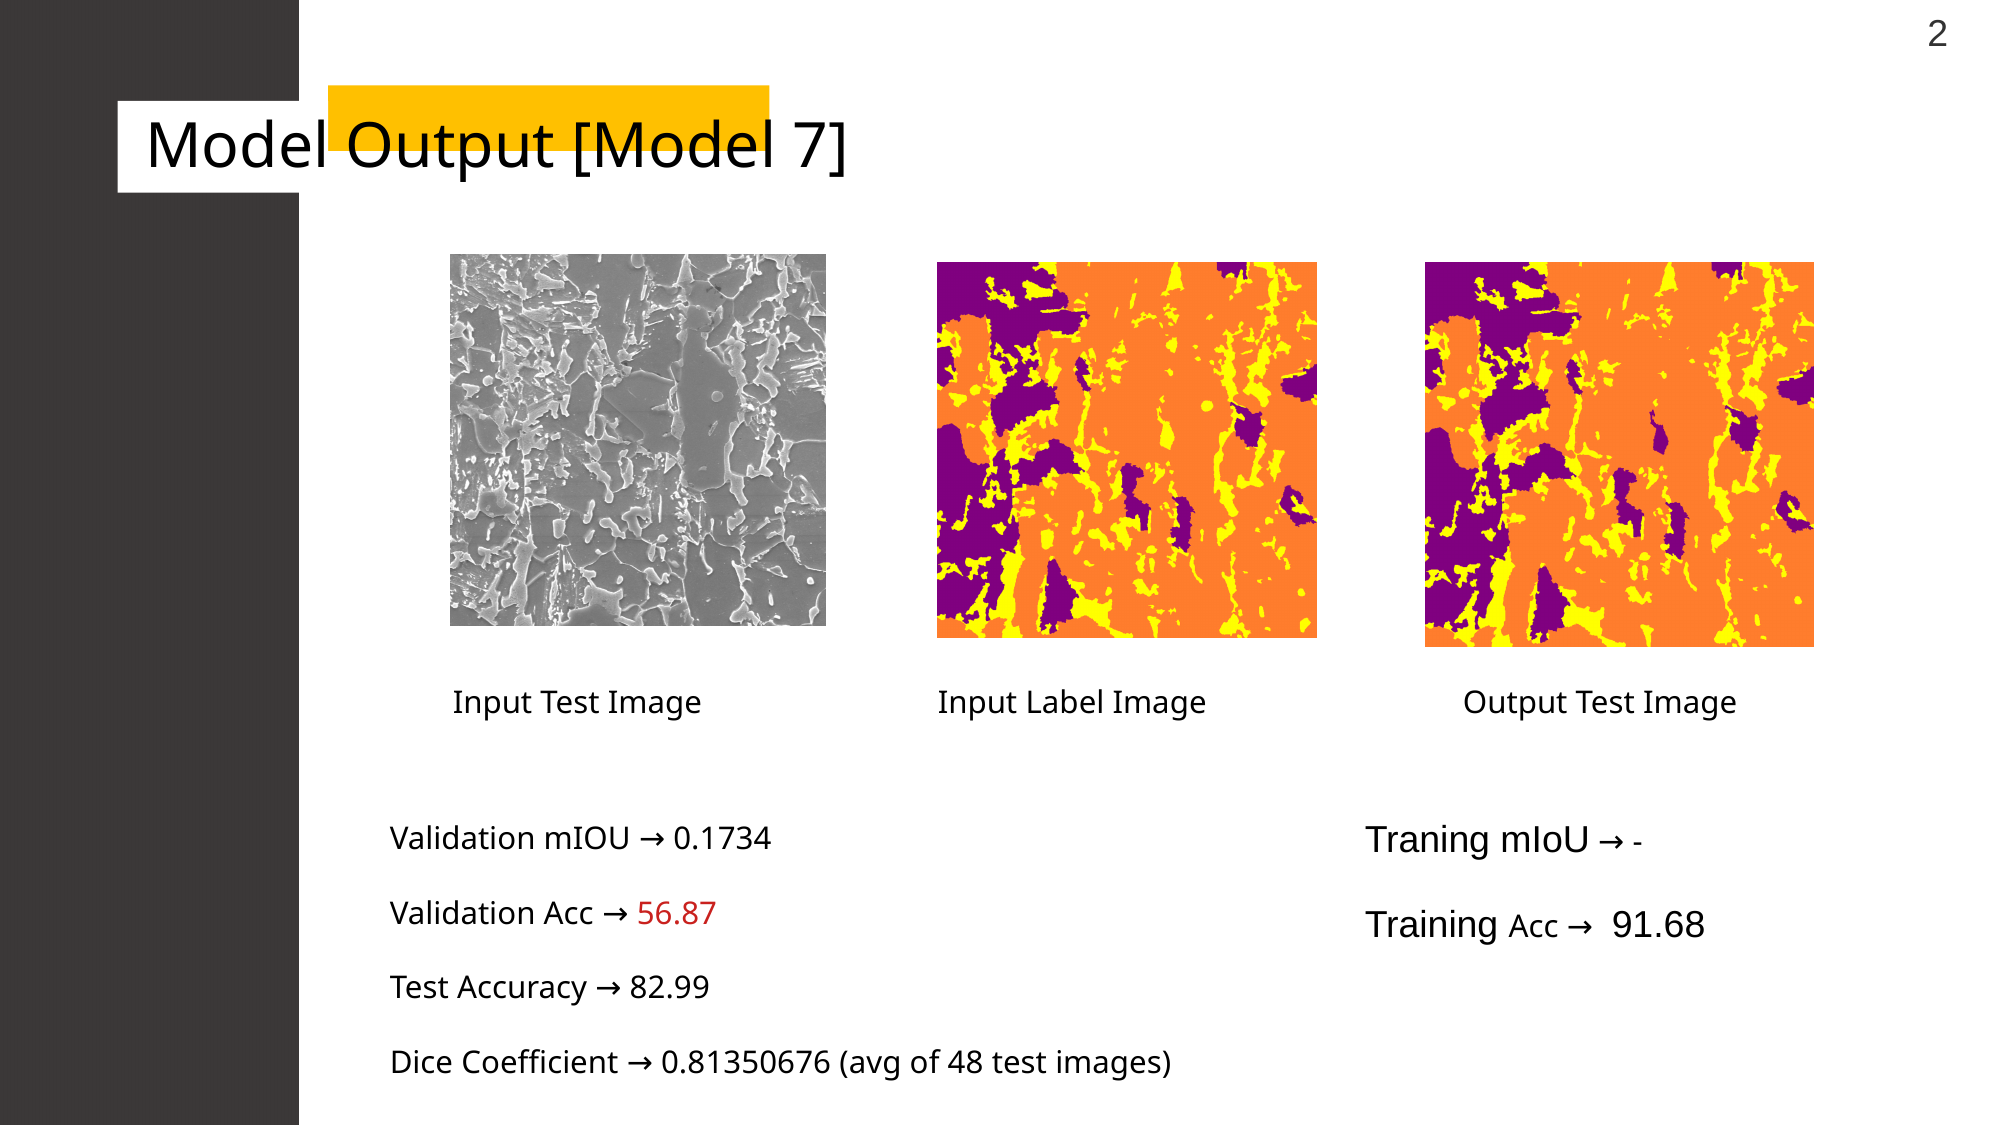

Model Output [Model 7]
Input Test Image
Input Label Image
Output Test Image
Validation mIOU → 0.1734
Validation Acc → 56.87
Test Accuracy → 82.99
Dice Coefficient → 0.81350676 (avg of 48 test images)
Traning mIoU → -
Training Acc → 91.68